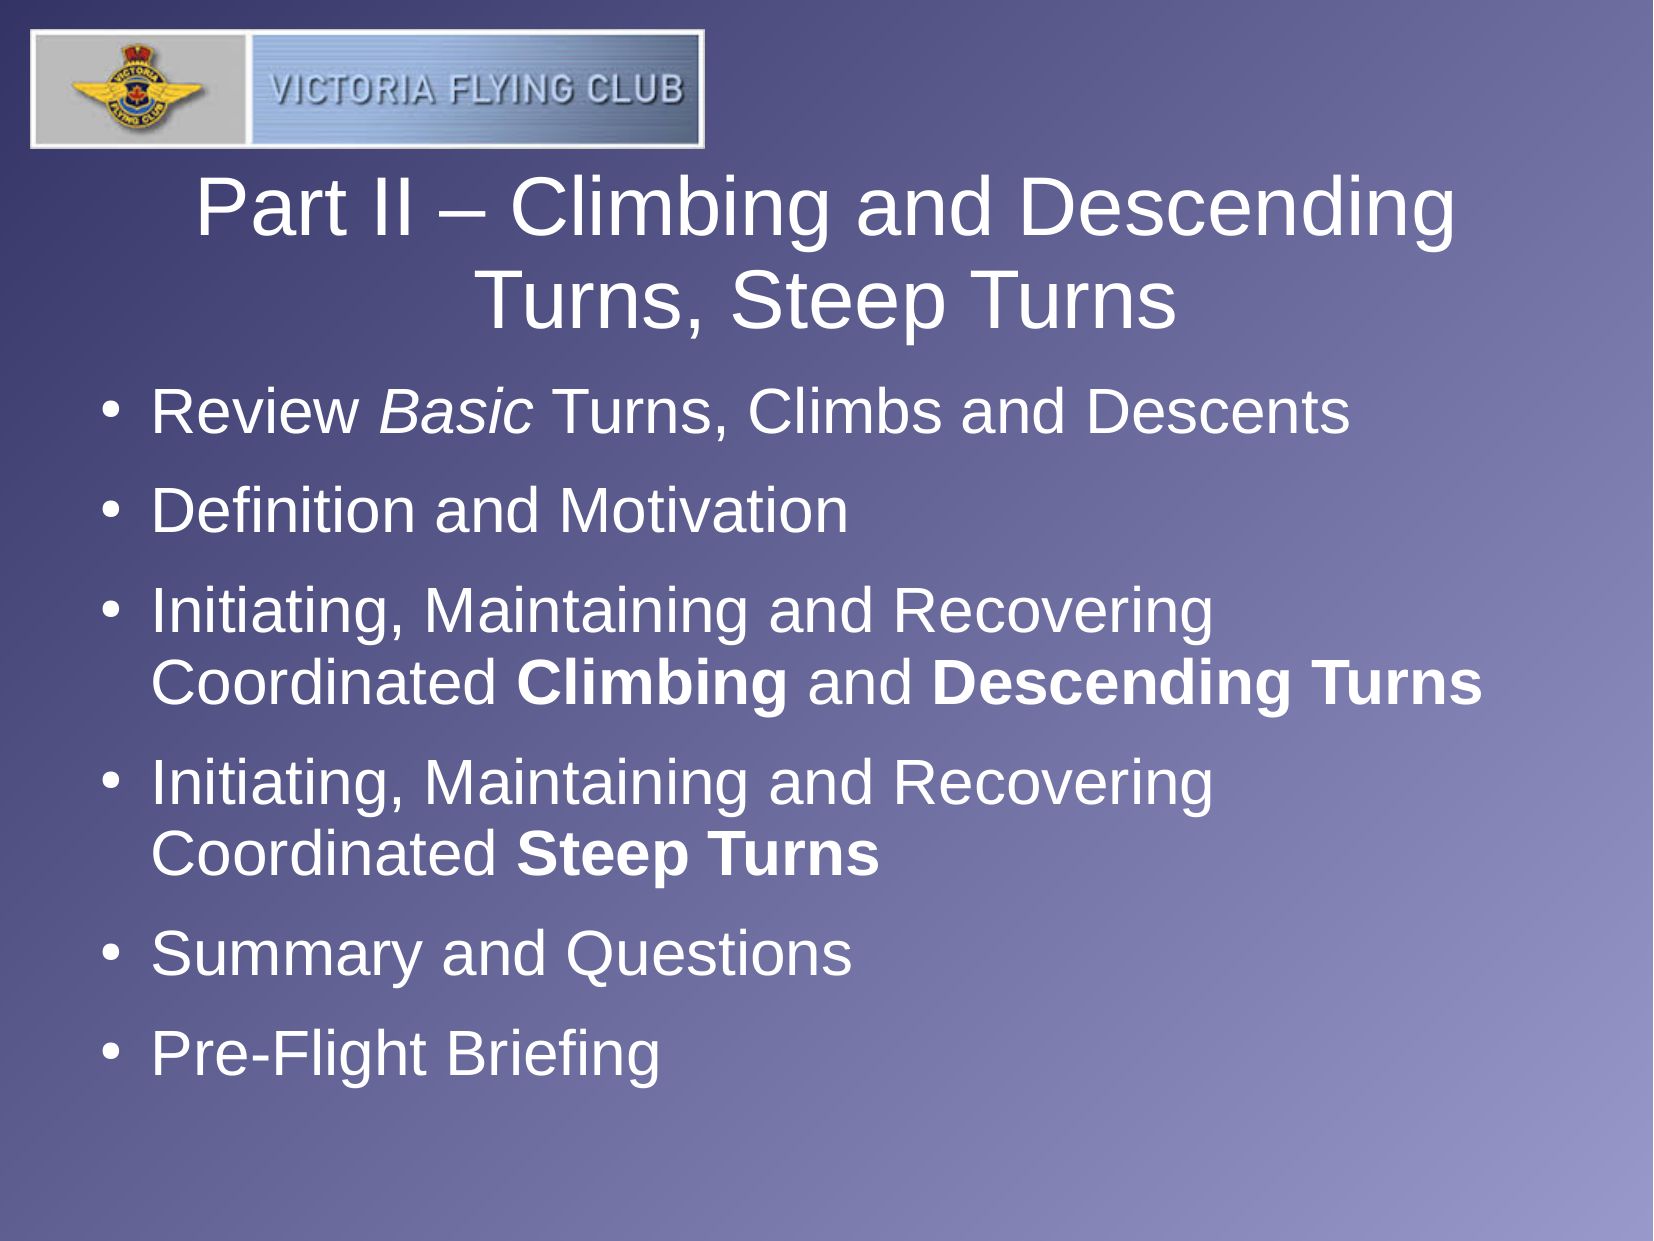

# Part II – Climbing and Descending Turns, Steep Turns
Review Basic Turns, Climbs and Descents
Definition and Motivation
Initiating, Maintaining and Recovering Coordinated Climbing and Descending Turns
Initiating, Maintaining and Recovering Coordinated Steep Turns
Summary and Questions
Pre-Flight Briefing